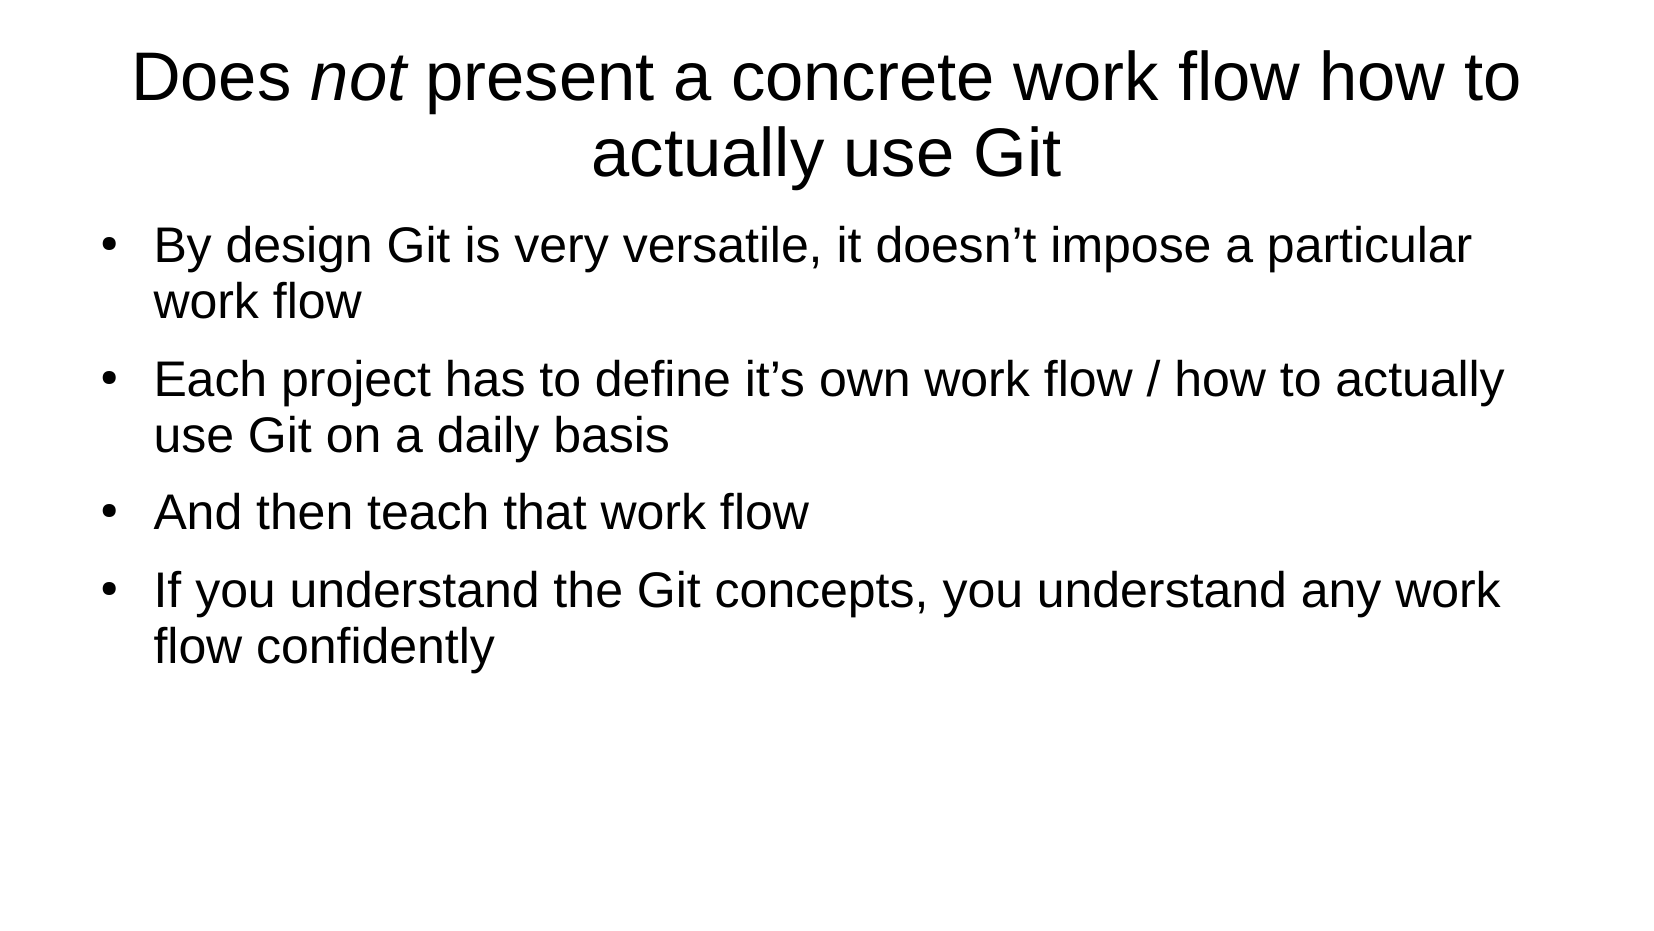

# Does not present a concrete work flow how to actually use Git
By design Git is very versatile, it doesn’t impose a particular work flow
Each project has to define it’s own work flow / how to actually use Git on a daily basis
And then teach that work flow
If you understand the Git concepts, you understand any work flow confidently